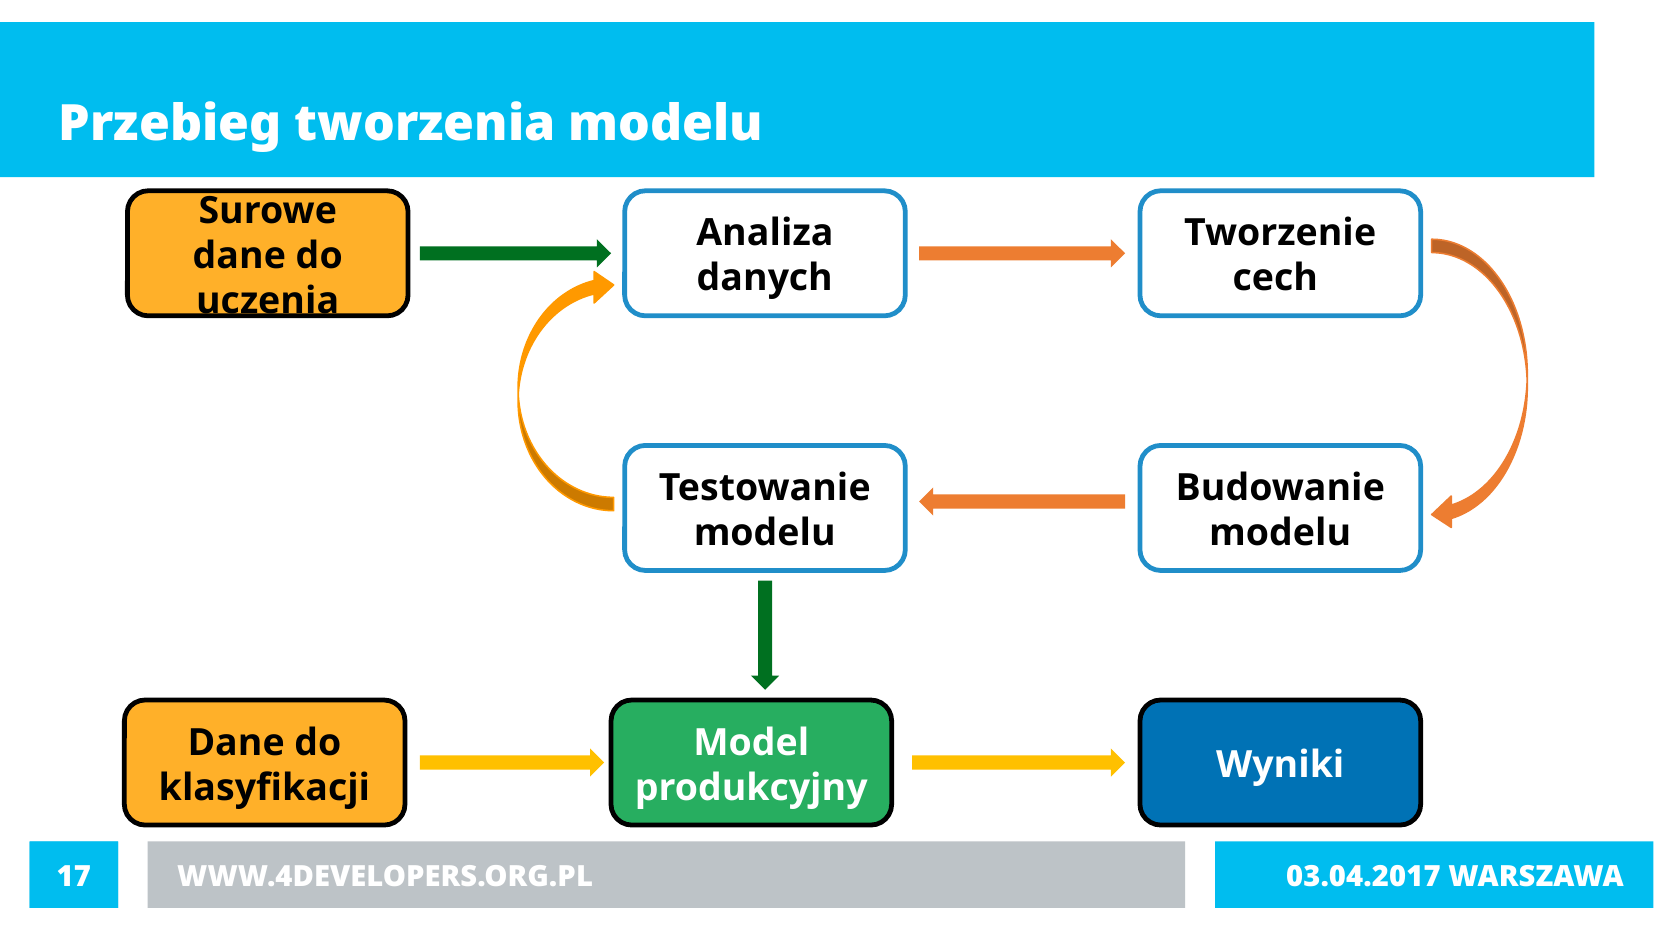

# Przebieg tworzenia modelu
Surowe dane do uczenia
Analiza danych
Tworzenie cech
Testowanie modelu
Budowanie modelu
Dane do klasyfikacji
Model produkcyjny
Wyniki
17
WWW.4DEVELOPERS.ORG.PL
03.04.2017 WARSZAWA